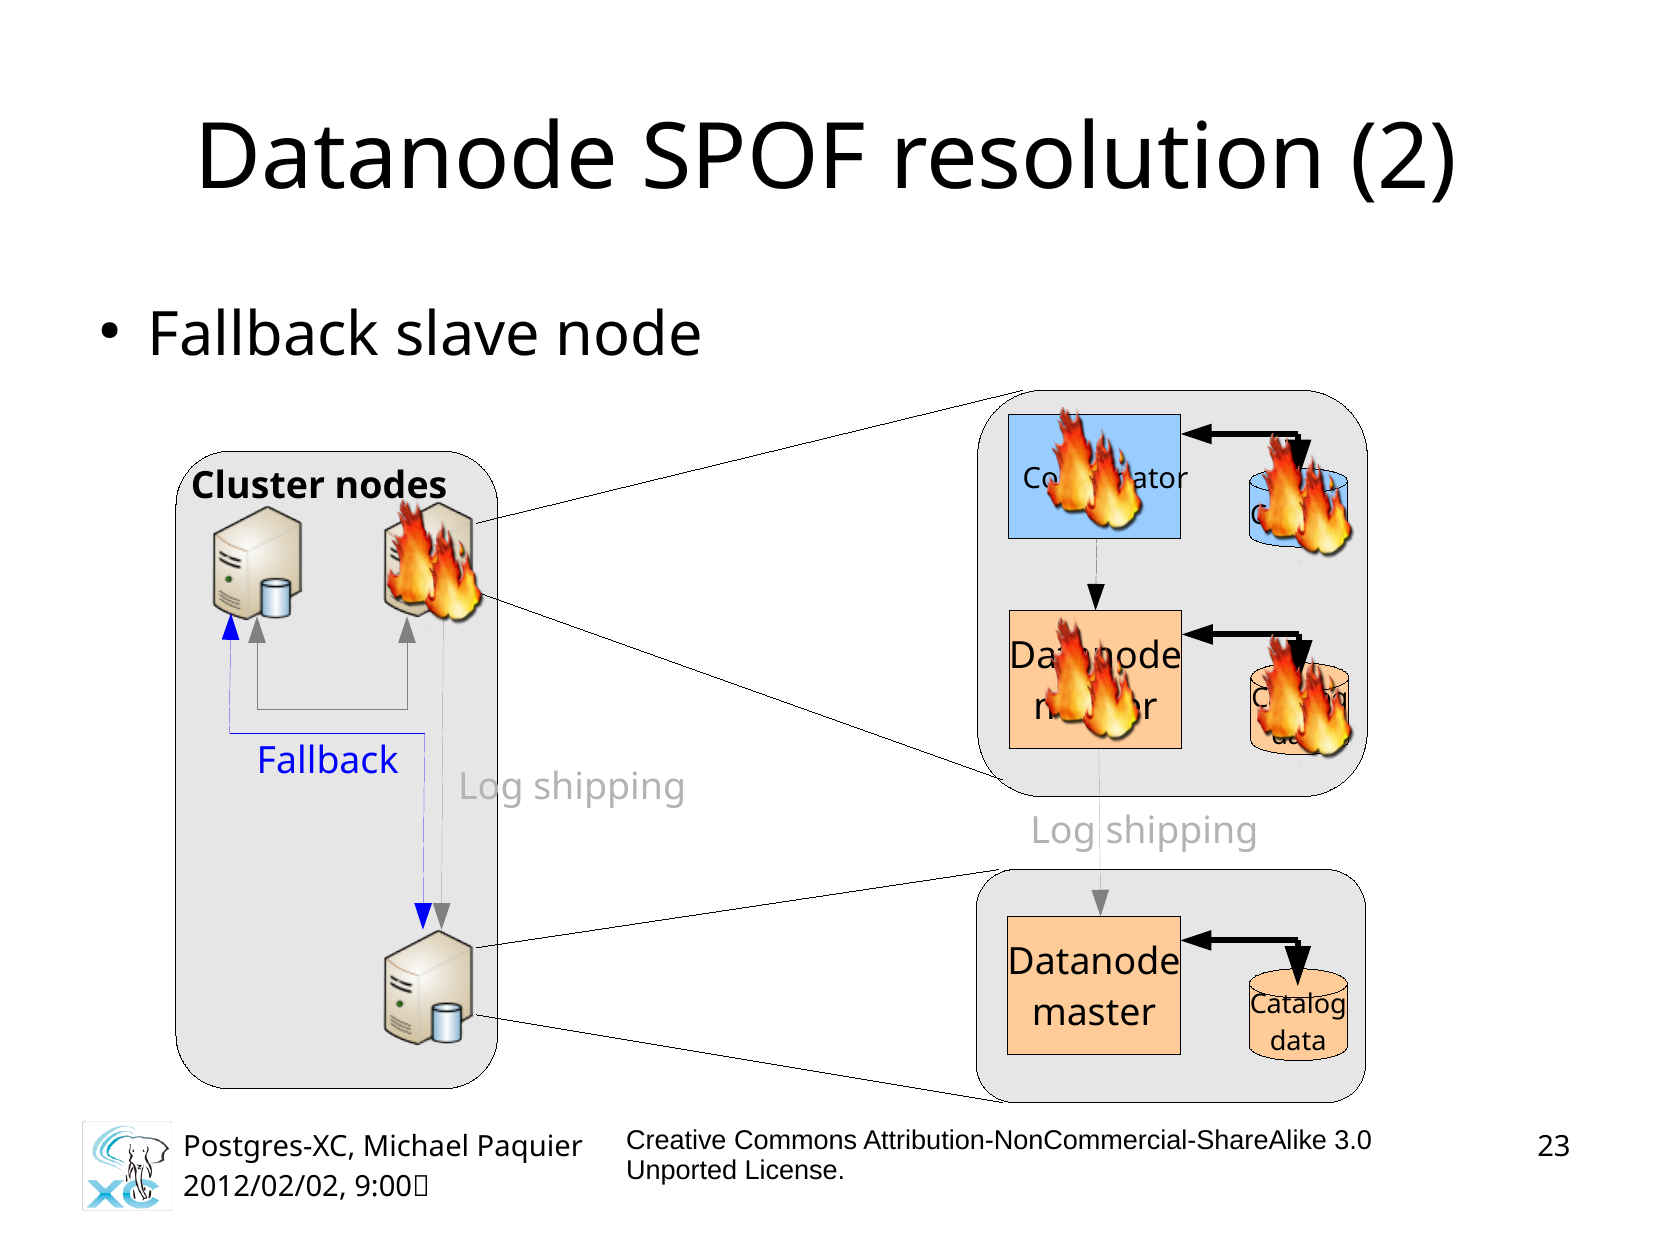

# Datanode SPOF resolution (2)
Fallback slave node
Coordinator
Cluster nodes
Catalog
Datanode
master
Catalog
data
Fallback
Log shipping
Log shipping
Datanode
master
Catalog
data
23